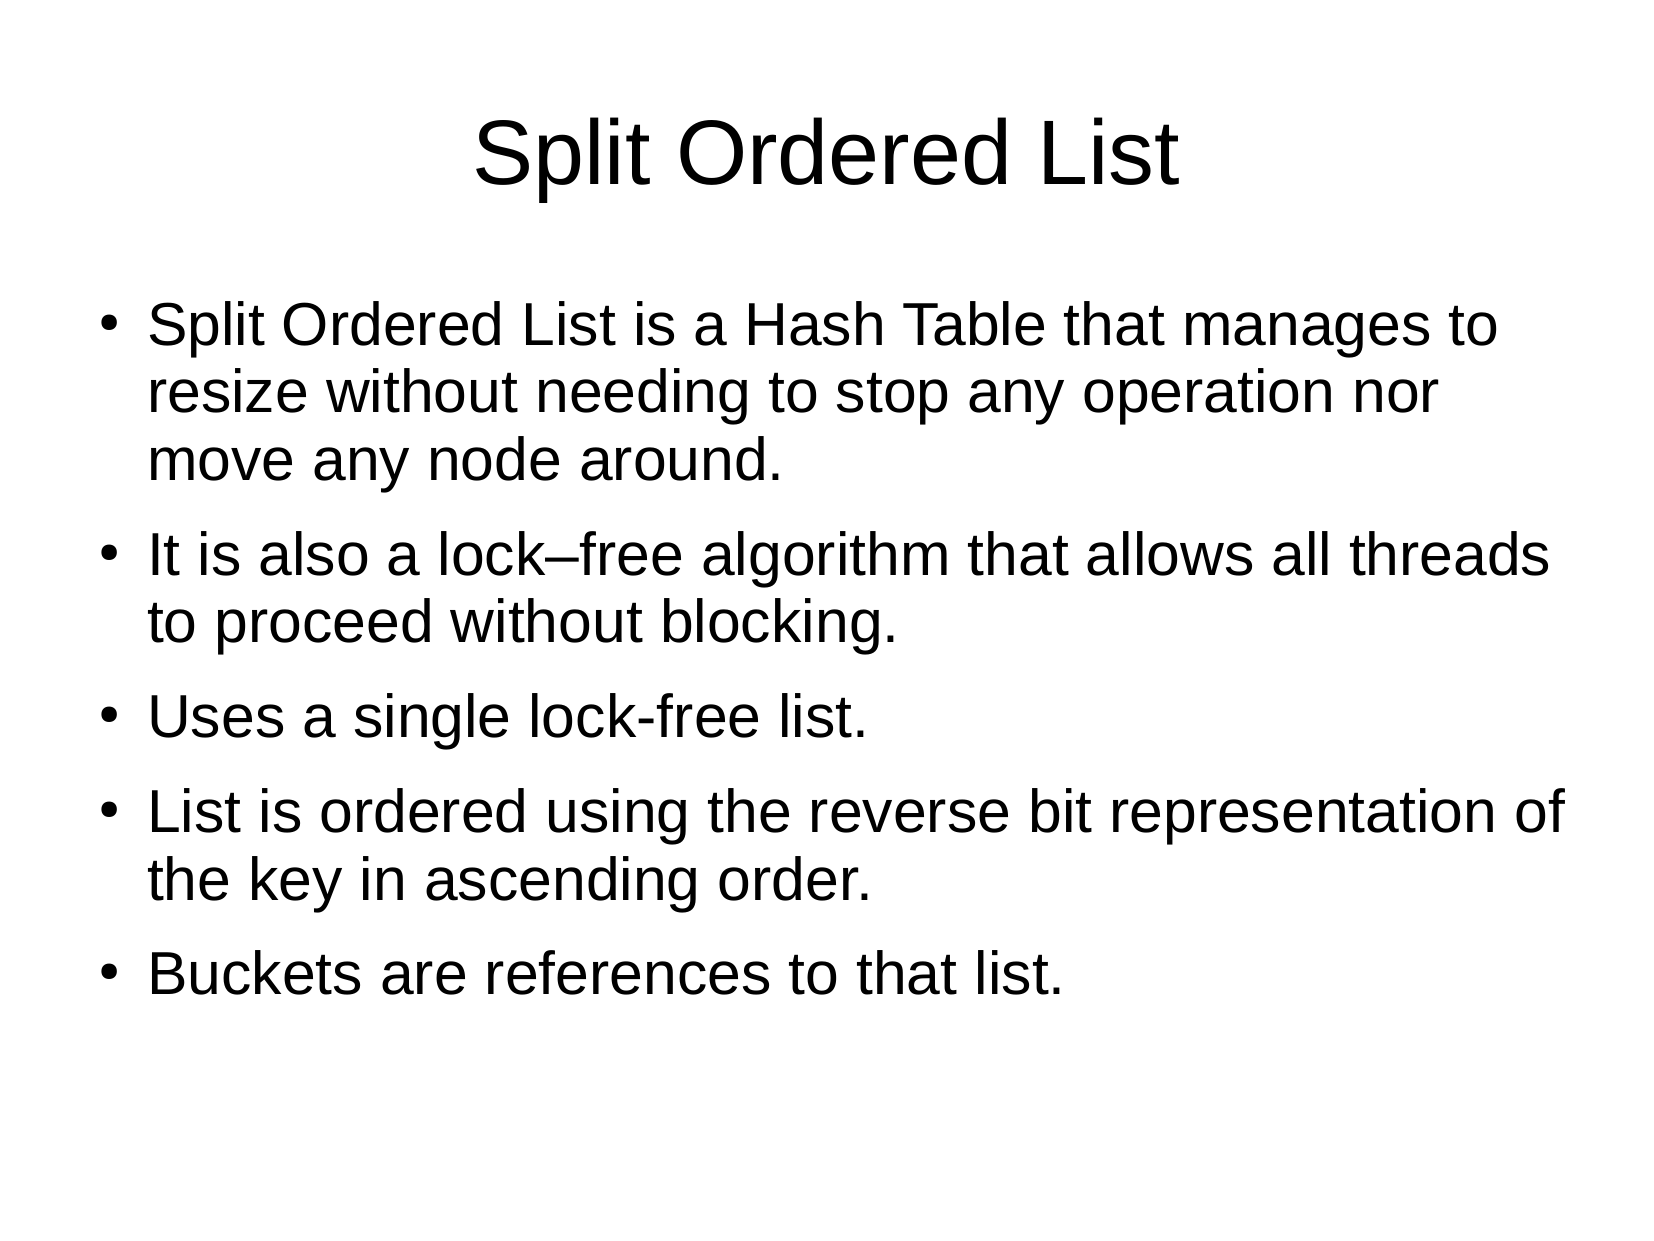

# Split Ordered List
Split Ordered List is a Hash Table that manages to resize without needing to stop any operation nor move any node around.
It is also a lock–free algorithm that allows all threads to proceed without blocking.
Uses a single lock-free list.
List is ordered using the reverse bit representation of the key in ascending order.
Buckets are references to that list.